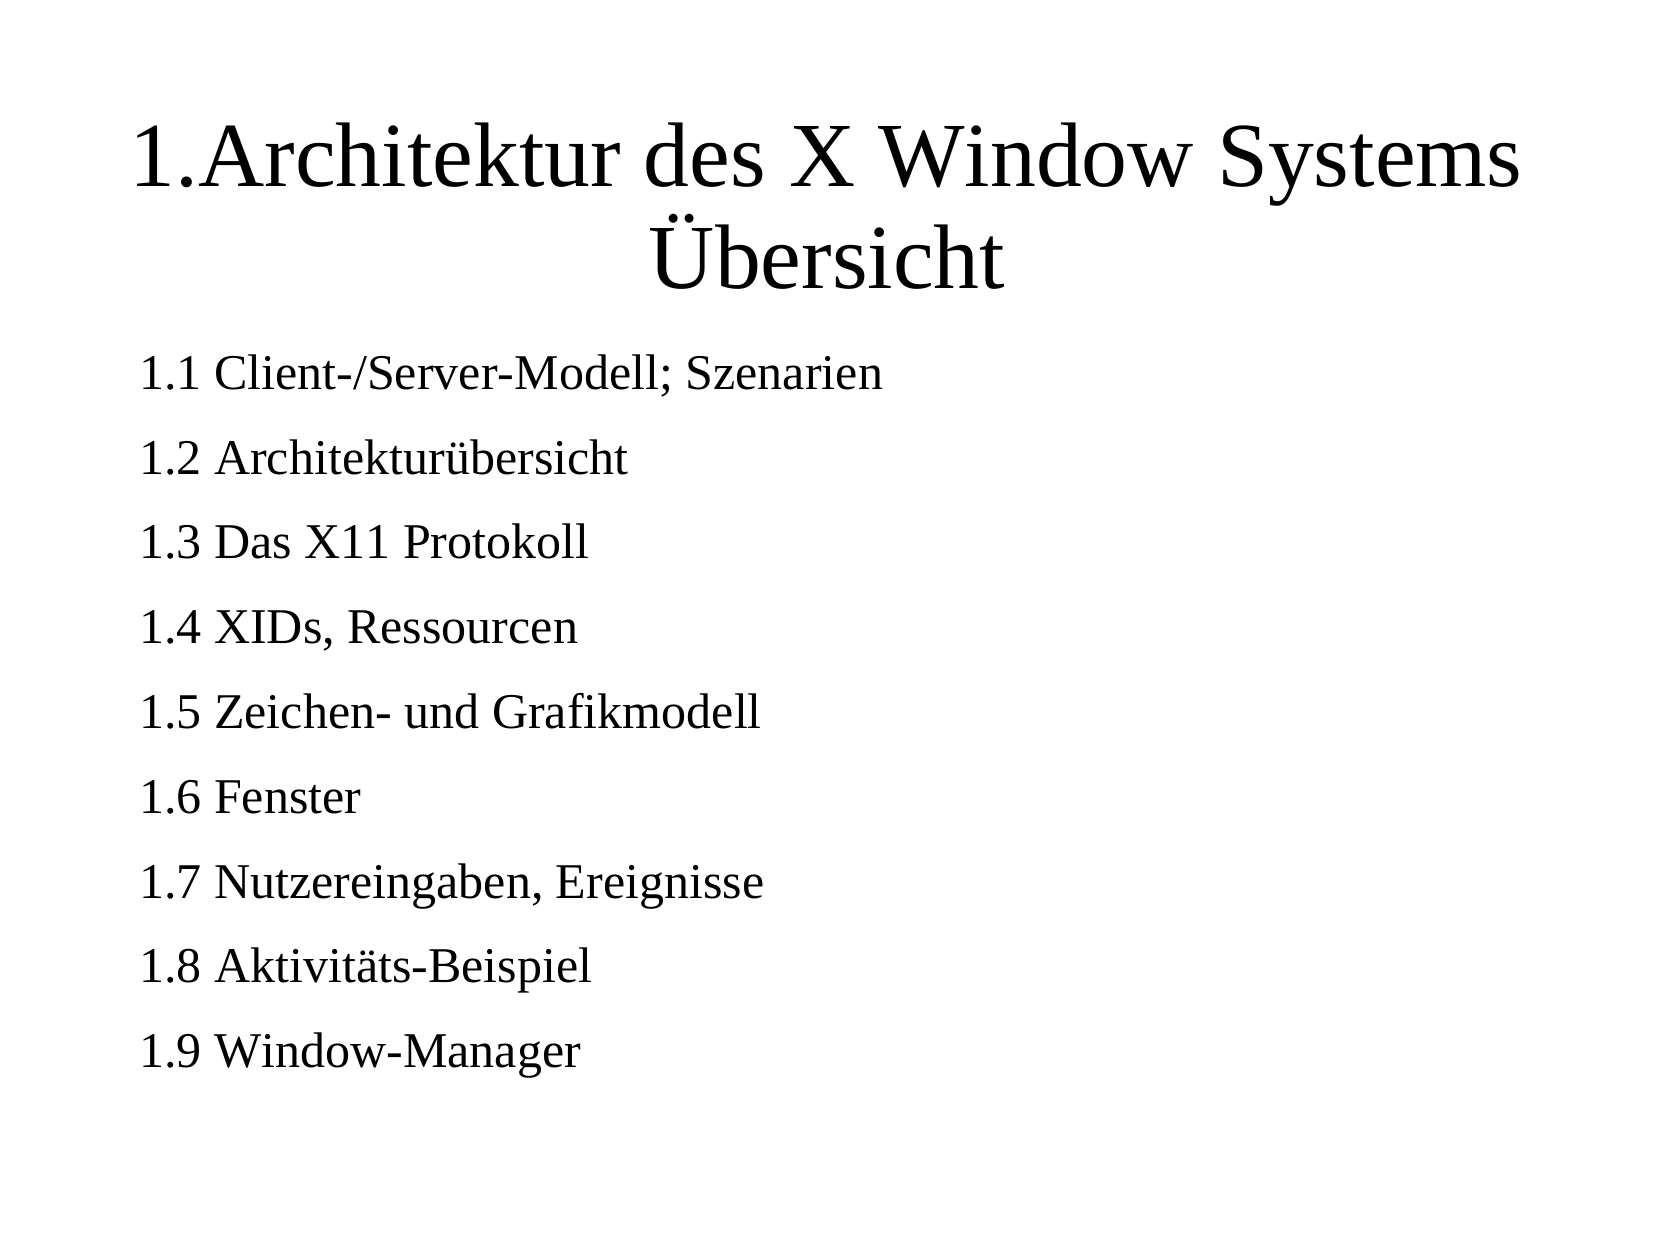

# 1.Architektur des X Window Systems Übersicht
1.1 Client-/Server-Modell; Szenarien
1.2 Architekturübersicht
1.3 Das X11 Protokoll
1.4 XIDs, Ressourcen
1.5 Zeichen- und Grafikmodell
1.6 Fenster
1.7 Nutzereingaben, Ereignisse
1.8 Aktivitäts-Beispiel
1.9 Window-Manager